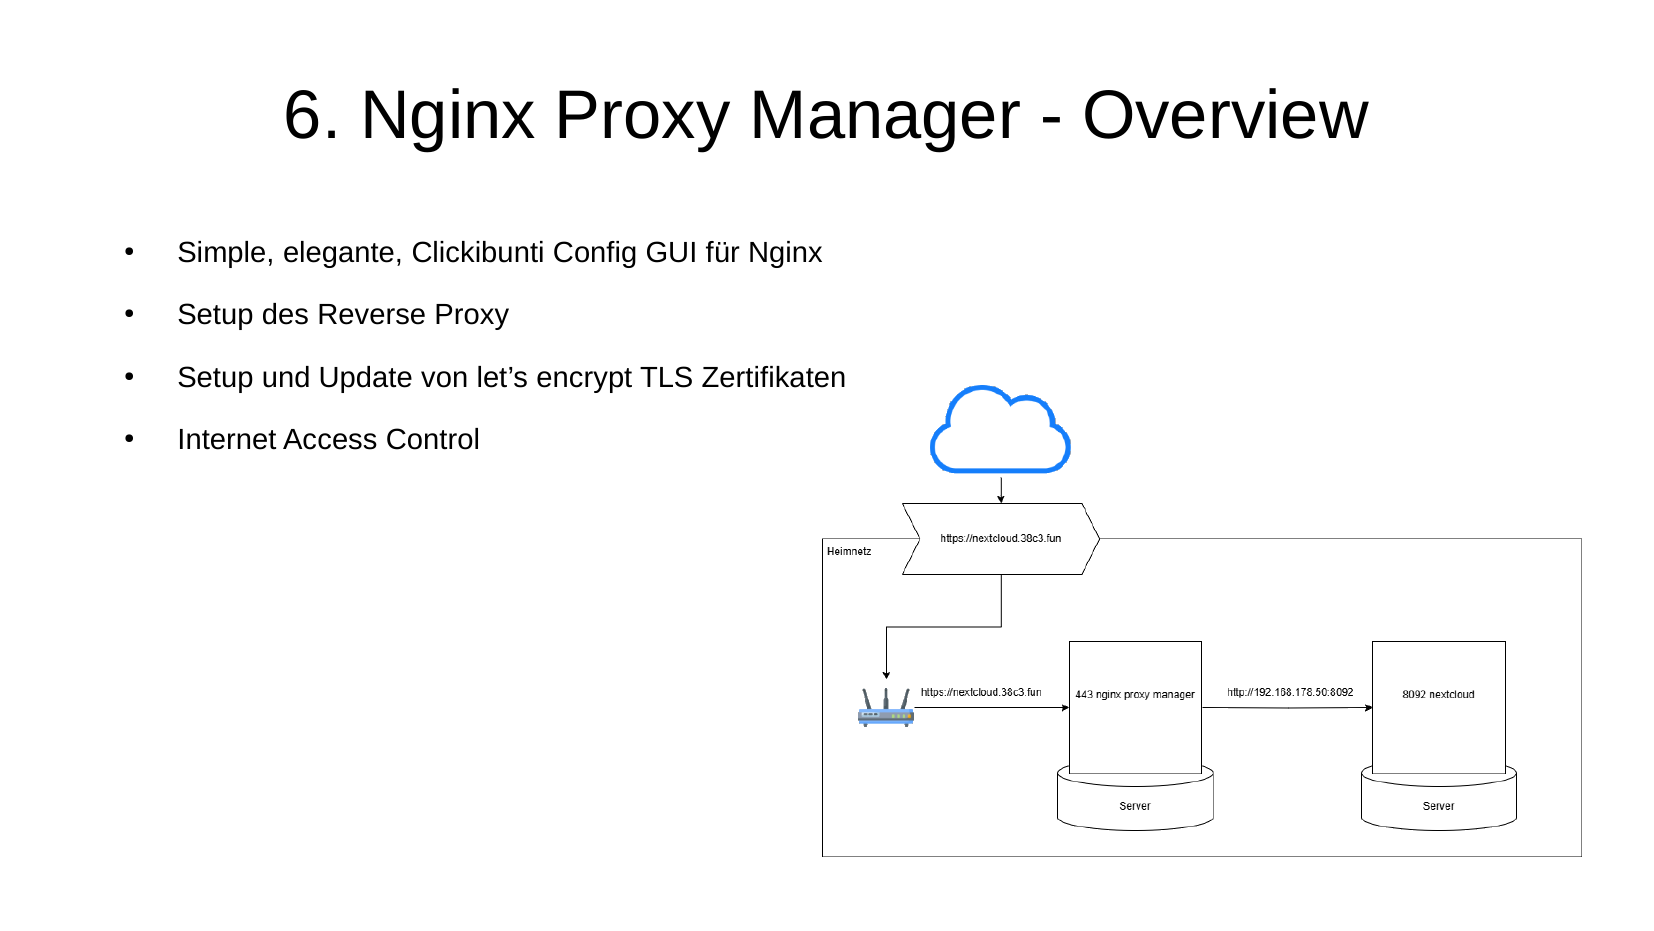

6. Nginx Proxy Manager - Overview
# Simple, elegante, Clickibunti Config GUI für Nginx
Setup des Reverse Proxy
Setup und Update von let’s encrypt TLS Zertifikaten
Internet Access Control